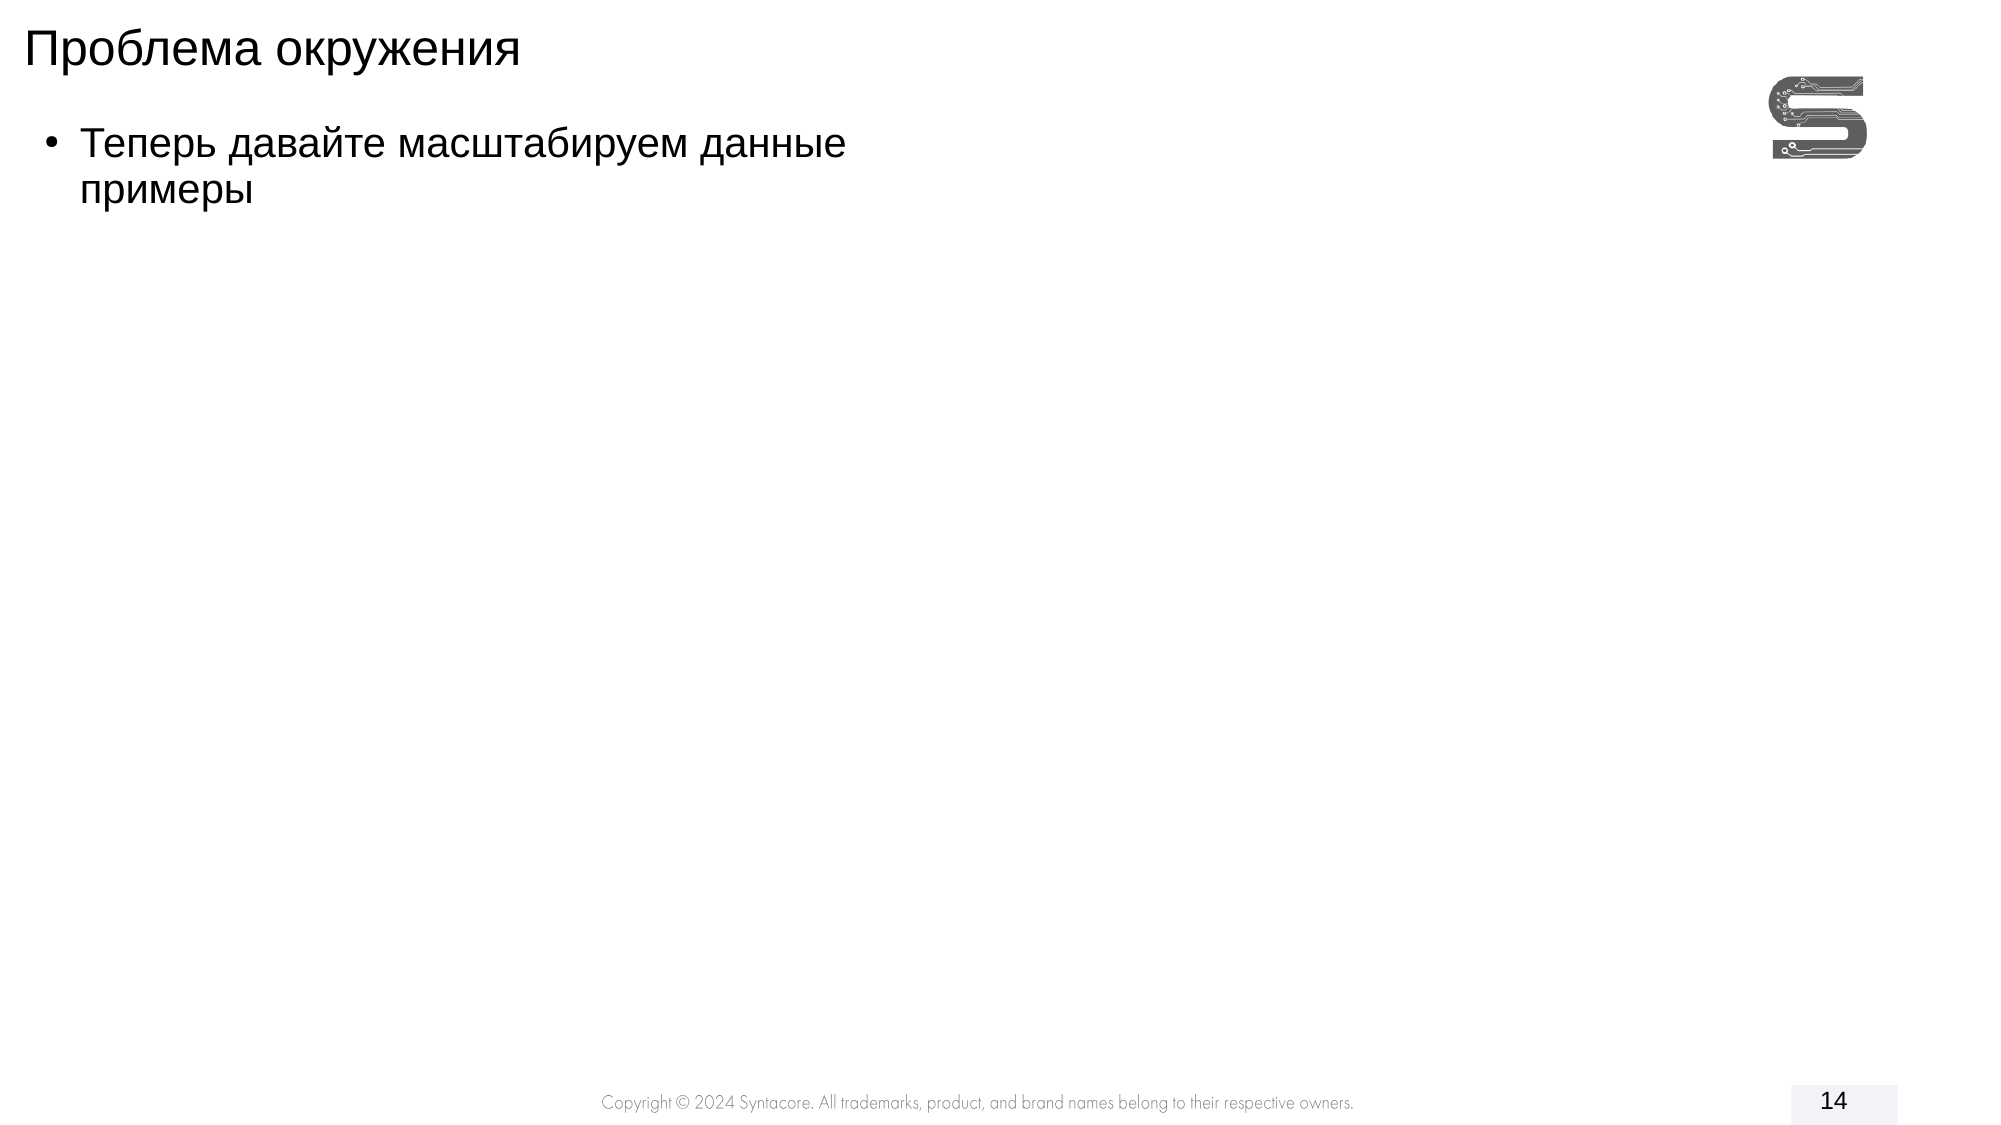

Проблема окружения
Теперь давайте масштабируем данные примеры